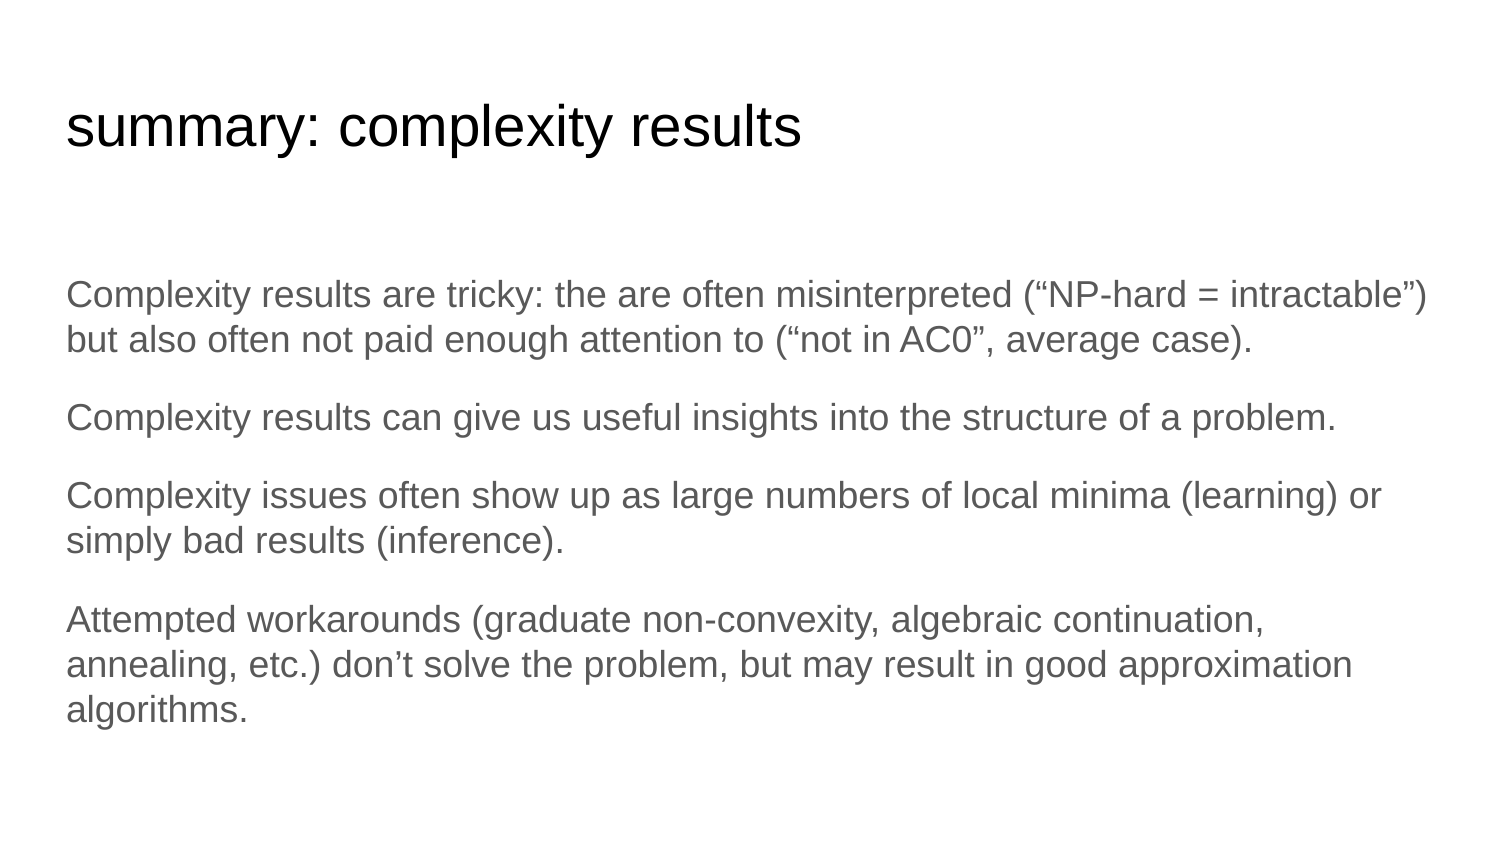

# summary: complexity results
Complexity results are tricky: the are often misinterpreted (“NP-hard = intractable”) but also often not paid enough attention to (“not in AC0”, average case).
Complexity results can give us useful insights into the structure of a problem.
Complexity issues often show up as large numbers of local minima (learning) or simply bad results (inference).
Attempted workarounds (graduate non-convexity, algebraic continuation, annealing, etc.) don’t solve the problem, but may result in good approximation algorithms.